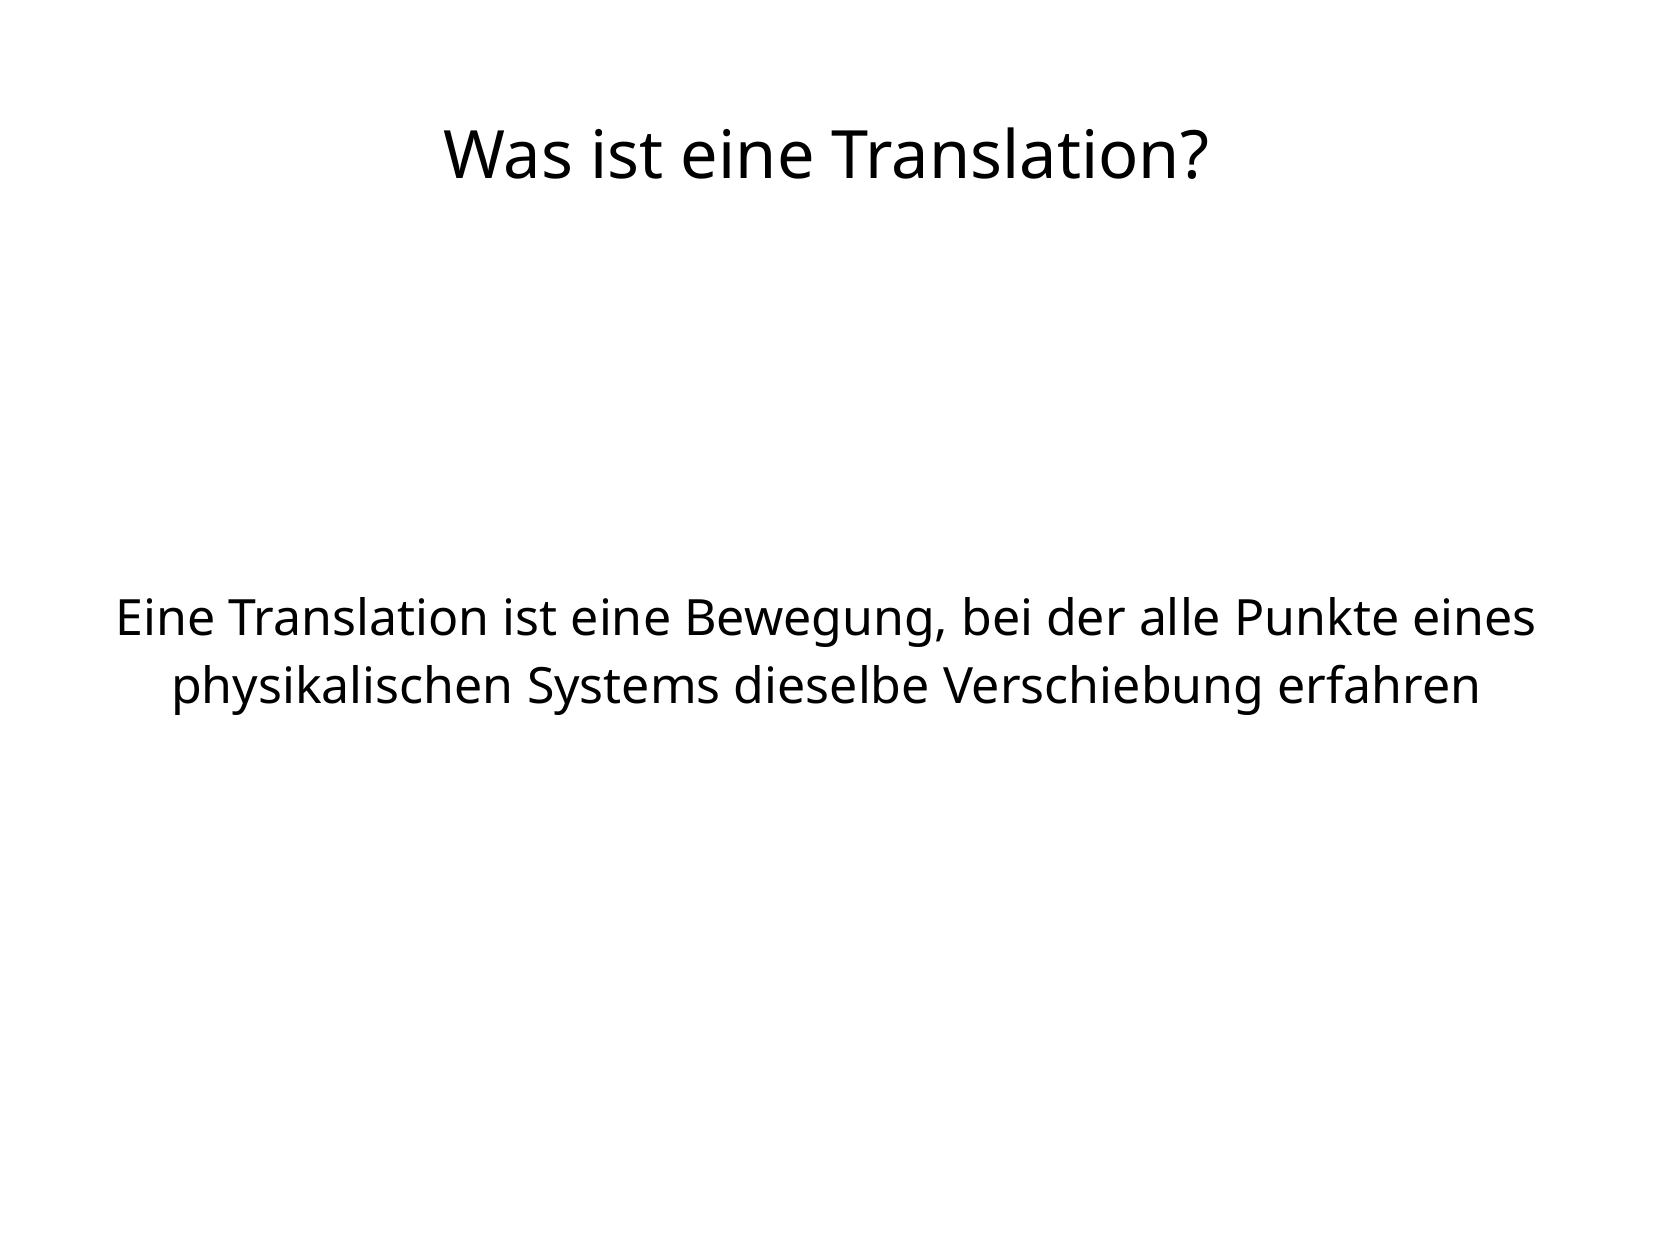

# Was ist eine Translation?
Eine Translation ist eine Bewegung, bei der alle Punkte eines physikalischen Systems dieselbe Verschiebung erfahren